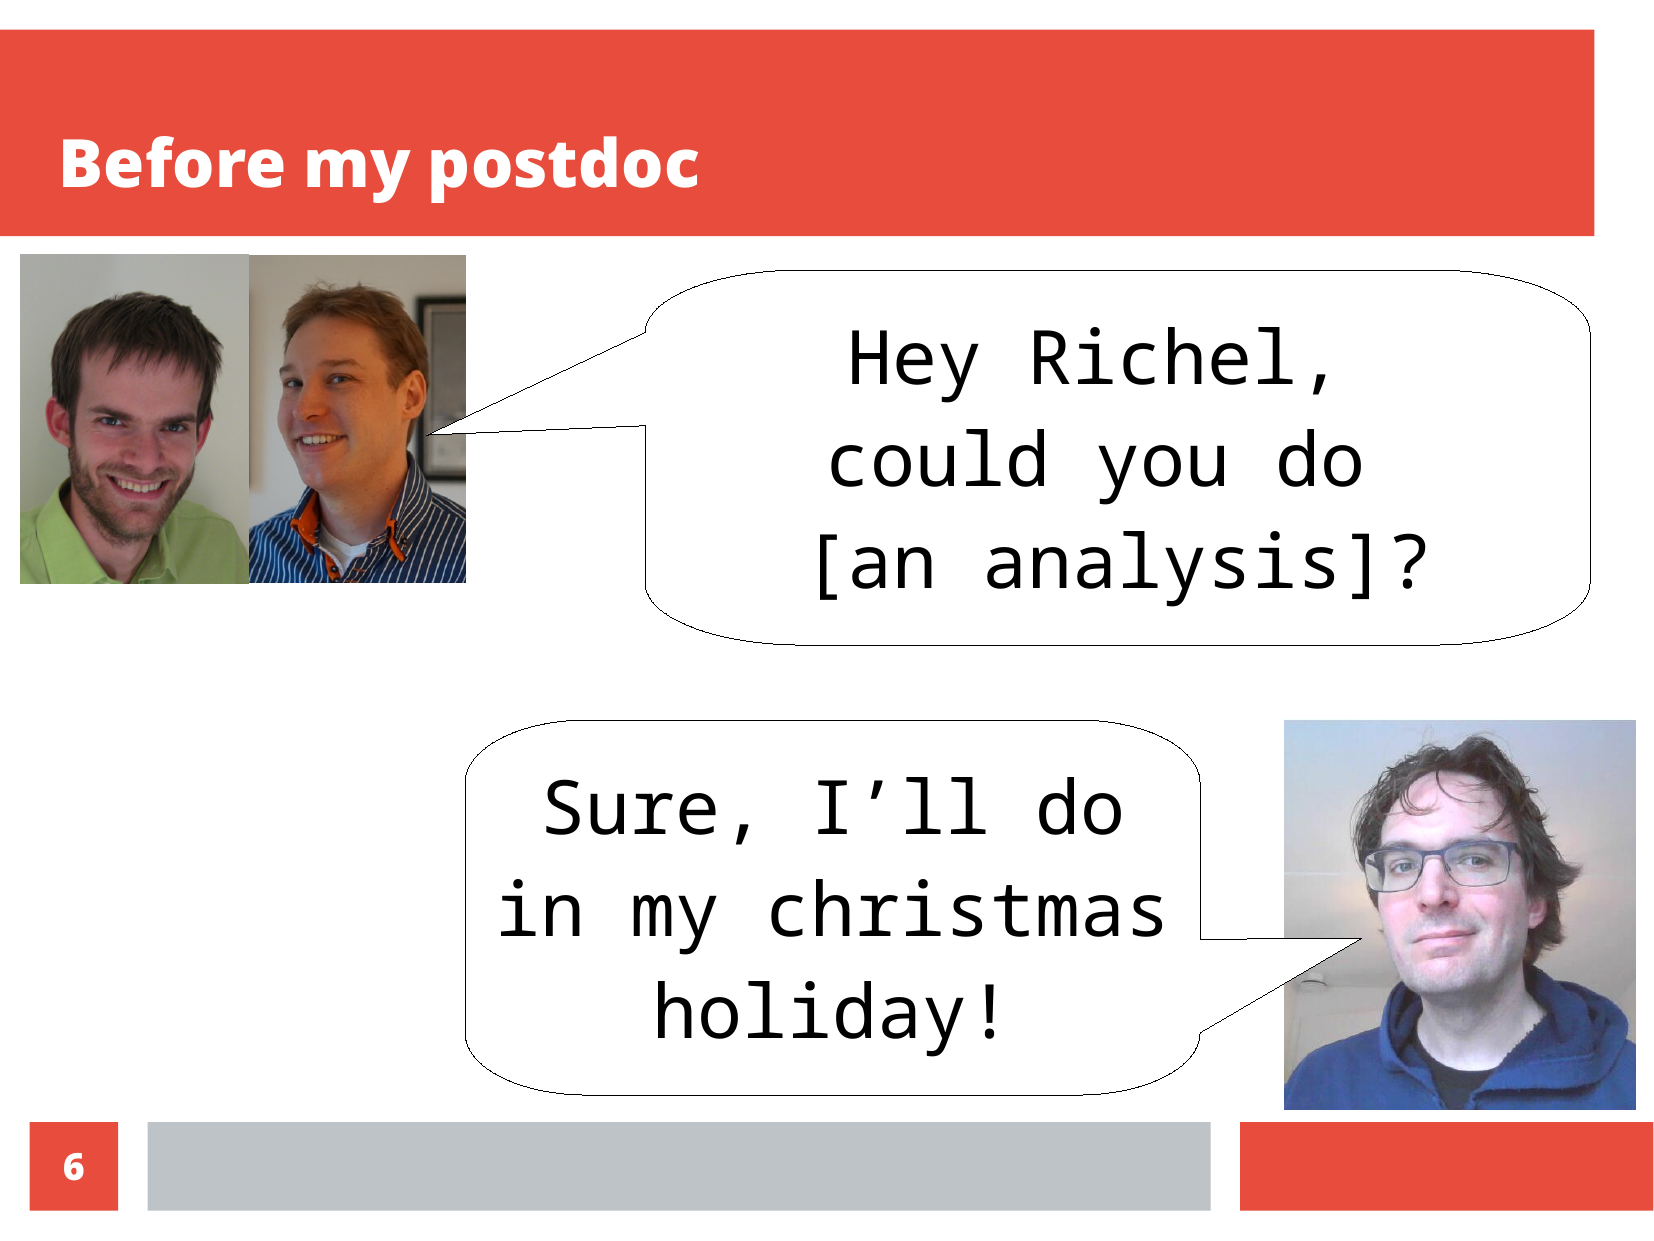

# Before my postdoc
Hey Richel,
could you do
[an analysis]?
Sure, I’ll do
in my christmas
holiday!
6